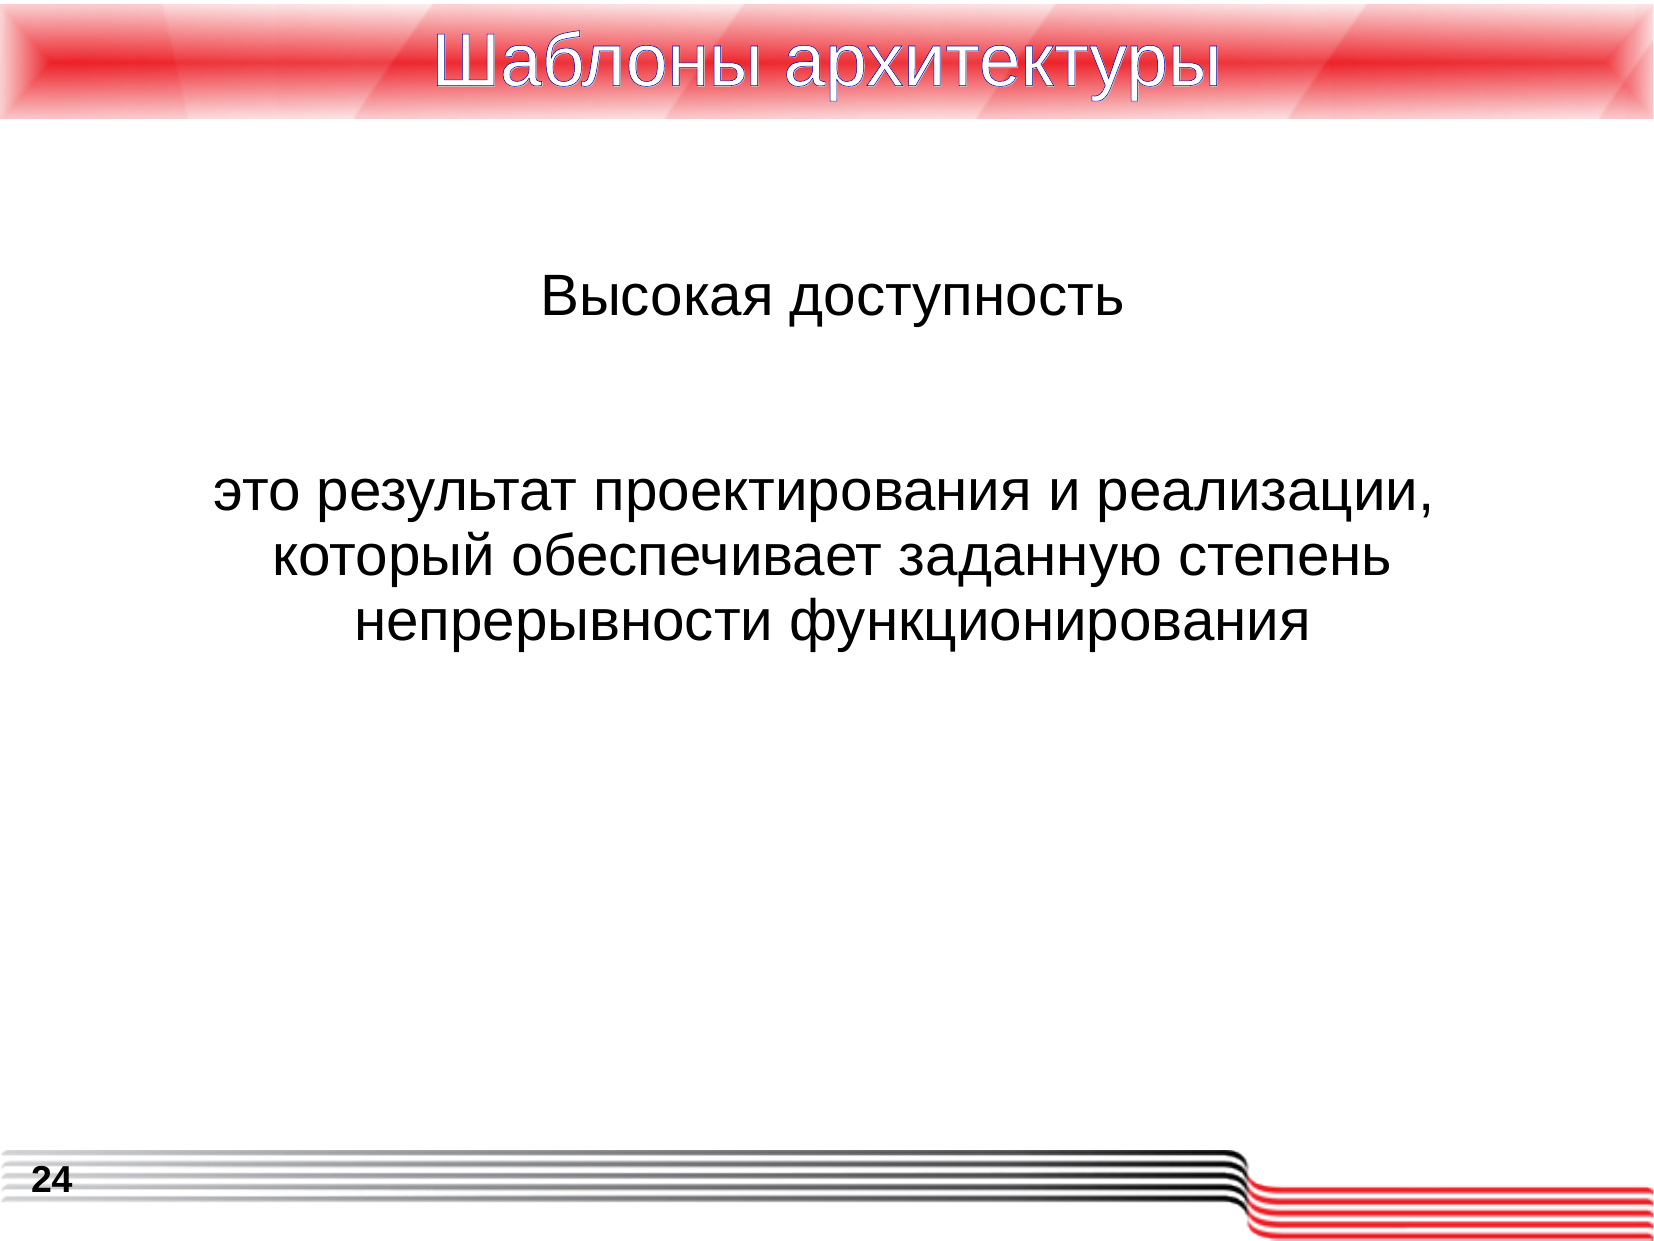

# Шаблоны архитектуры
Высокая доступность
это результат проектирования и реализации,
который обеспечивает заданную степень непрерывности функционирования
24